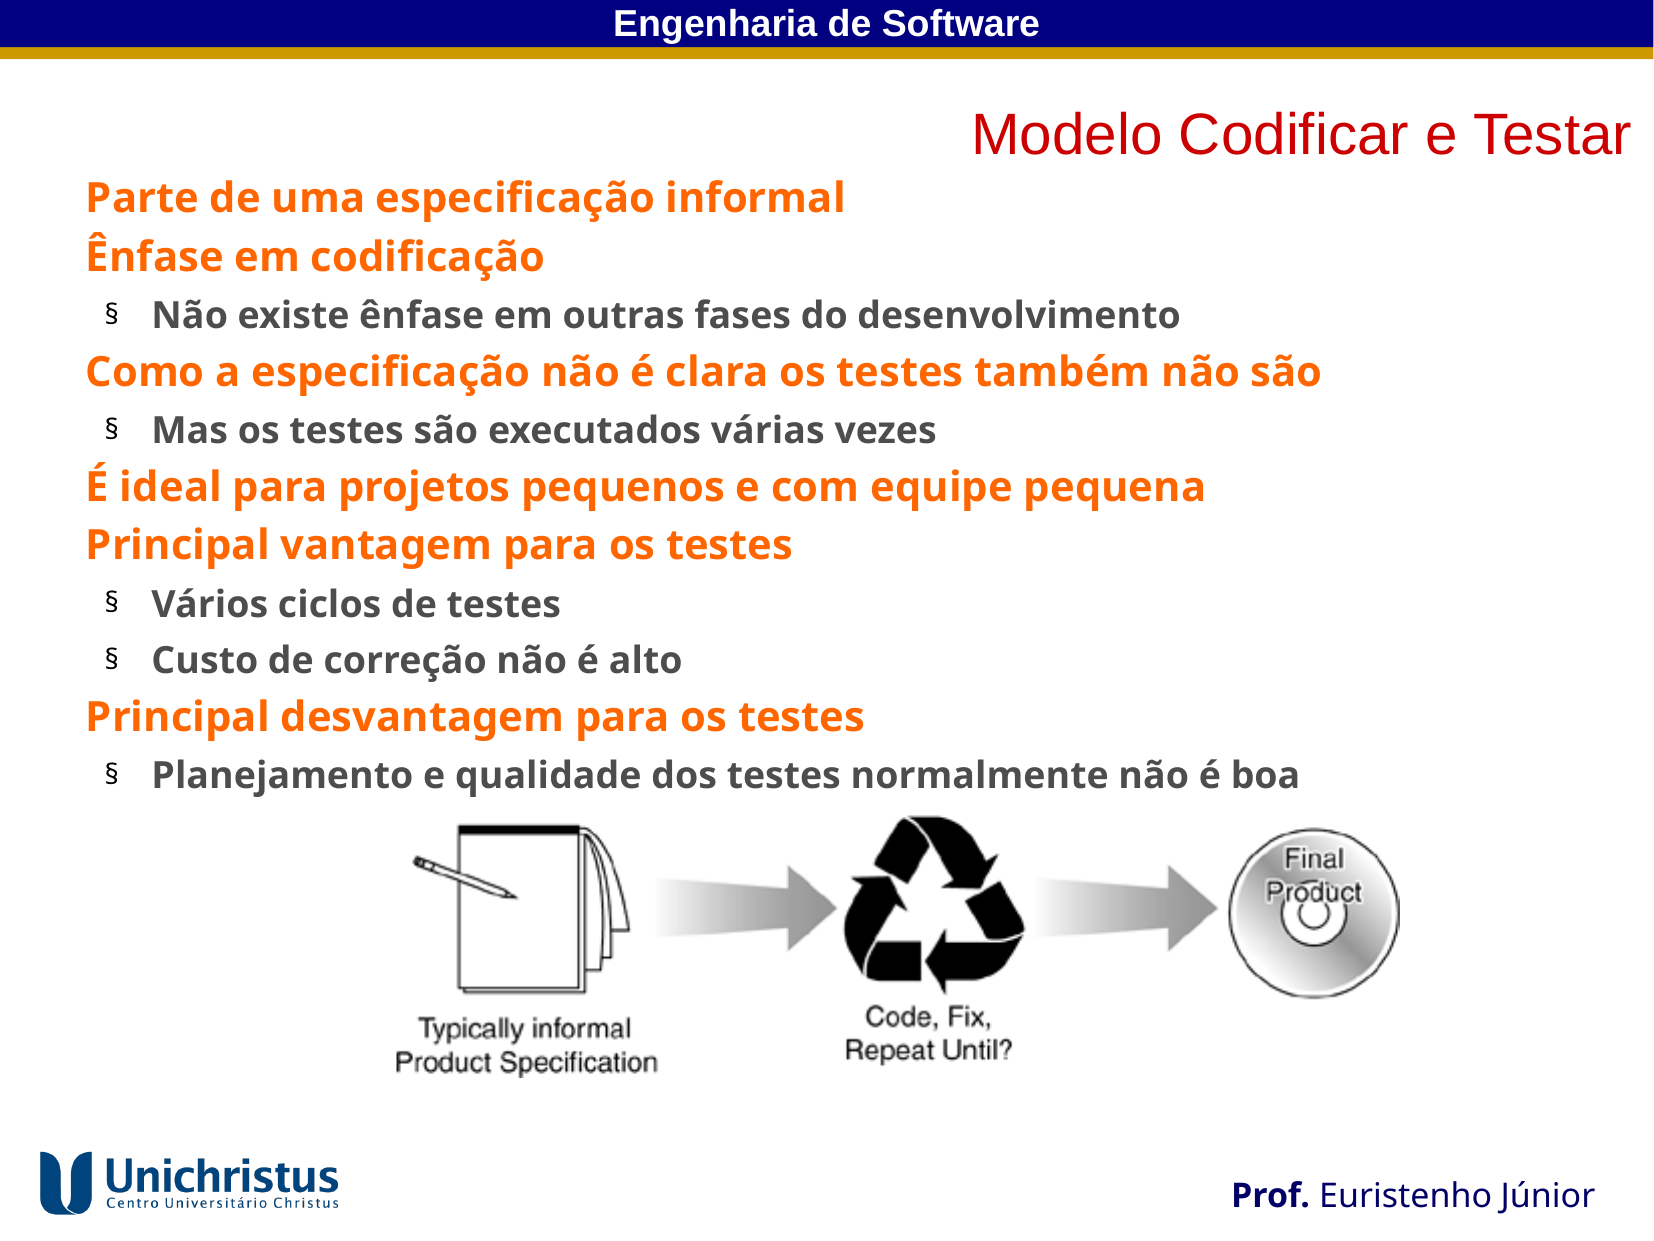

Engenharia de Software
Modelo Codificar e Testar
Parte de uma especificação informal
Ênfase em codificação
Não existe ênfase em outras fases do desenvolvimento
Como a especificação não é clara os testes também não são
Mas os testes são executados várias vezes
É ideal para projetos pequenos e com equipe pequena
Principal vantagem para os testes
Vários ciclos de testes
Custo de correção não é alto
Principal desvantagem para os testes
Planejamento e qualidade dos testes normalmente não é boa
Prof. Euristenho Júnior